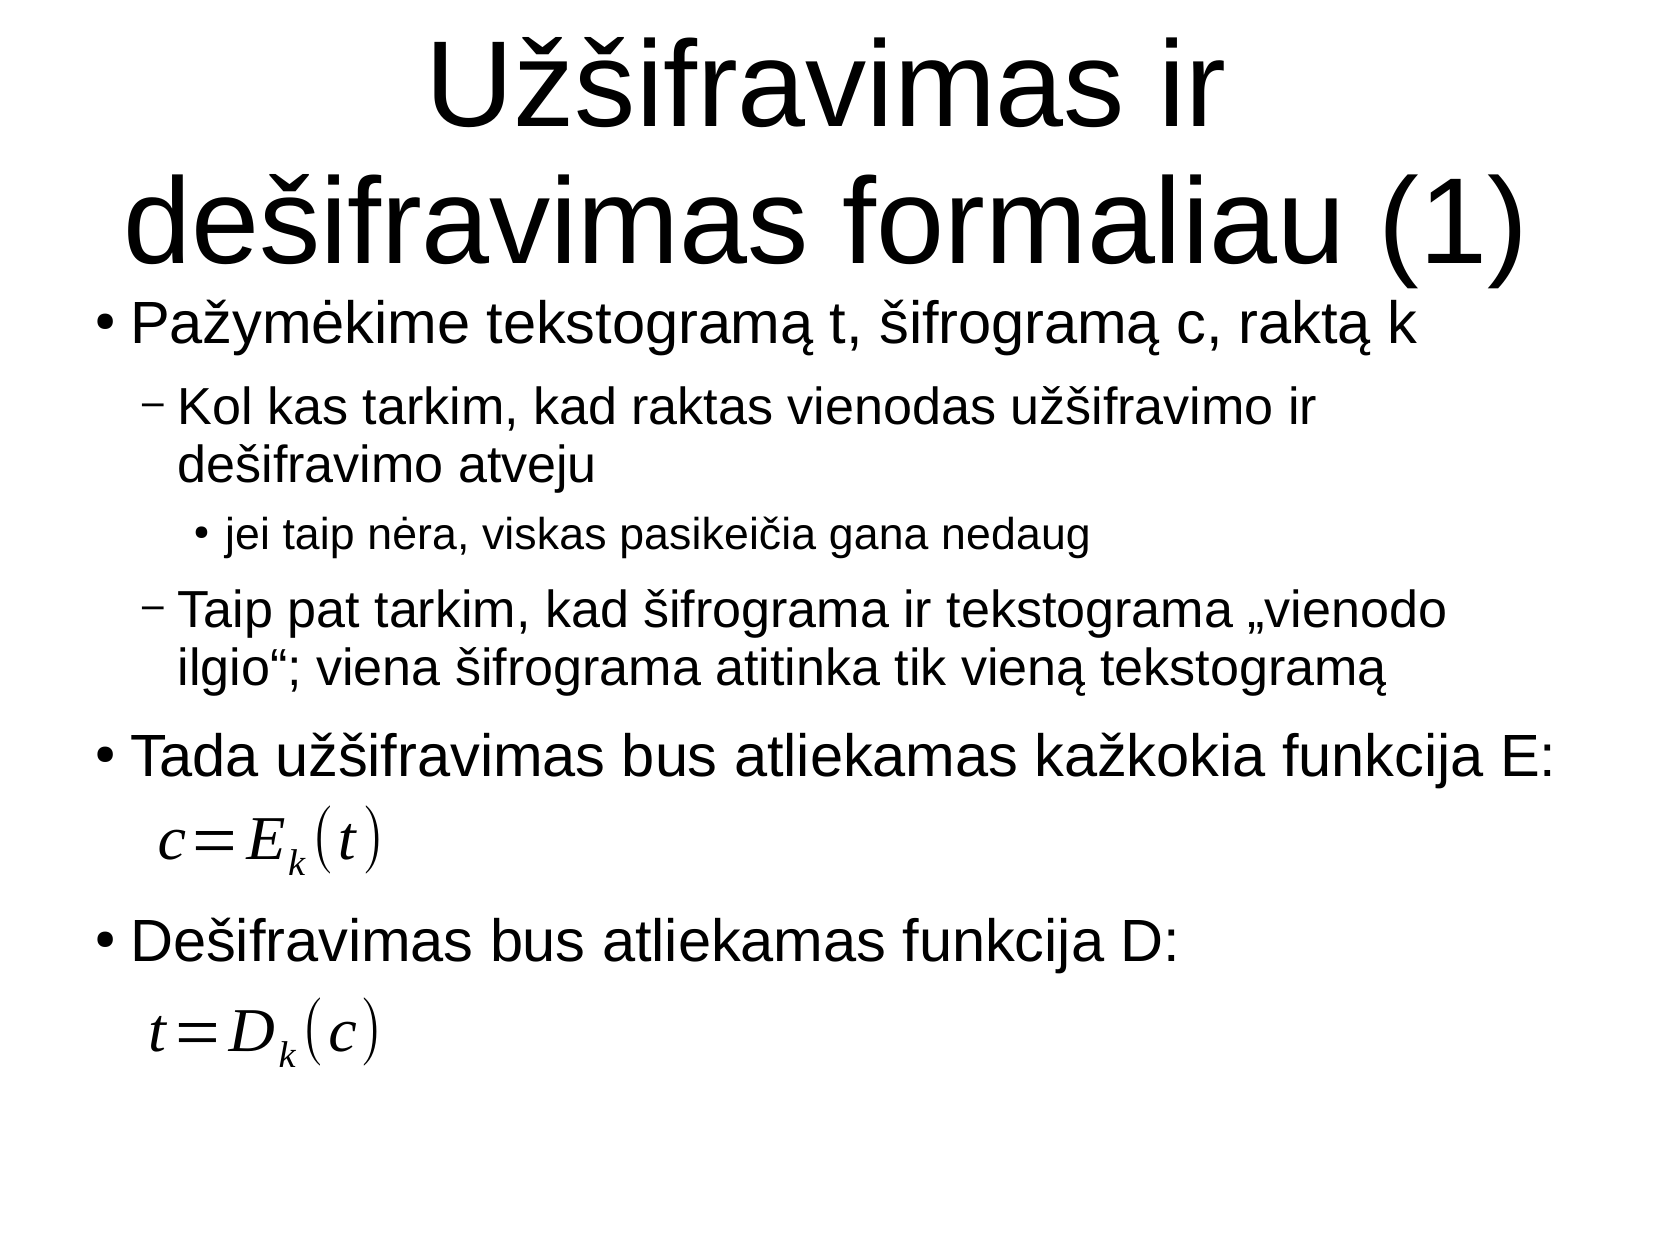

# Užšifravimas ir dešifravimas formaliau (1)
Pažymėkime tekstogramą t, šifrogramą c, raktą k
Kol kas tarkim, kad raktas vienodas užšifravimo ir dešifravimo atveju
jei taip nėra, viskas pasikeičia gana nedaug
Taip pat tarkim, kad šifrograma ir tekstograma „vienodo ilgio“; viena šifrograma atitinka tik vieną tekstogramą
Tada užšifravimas bus atliekamas kažkokia funkcija E:
Dešifravimas bus atliekamas funkcija D: